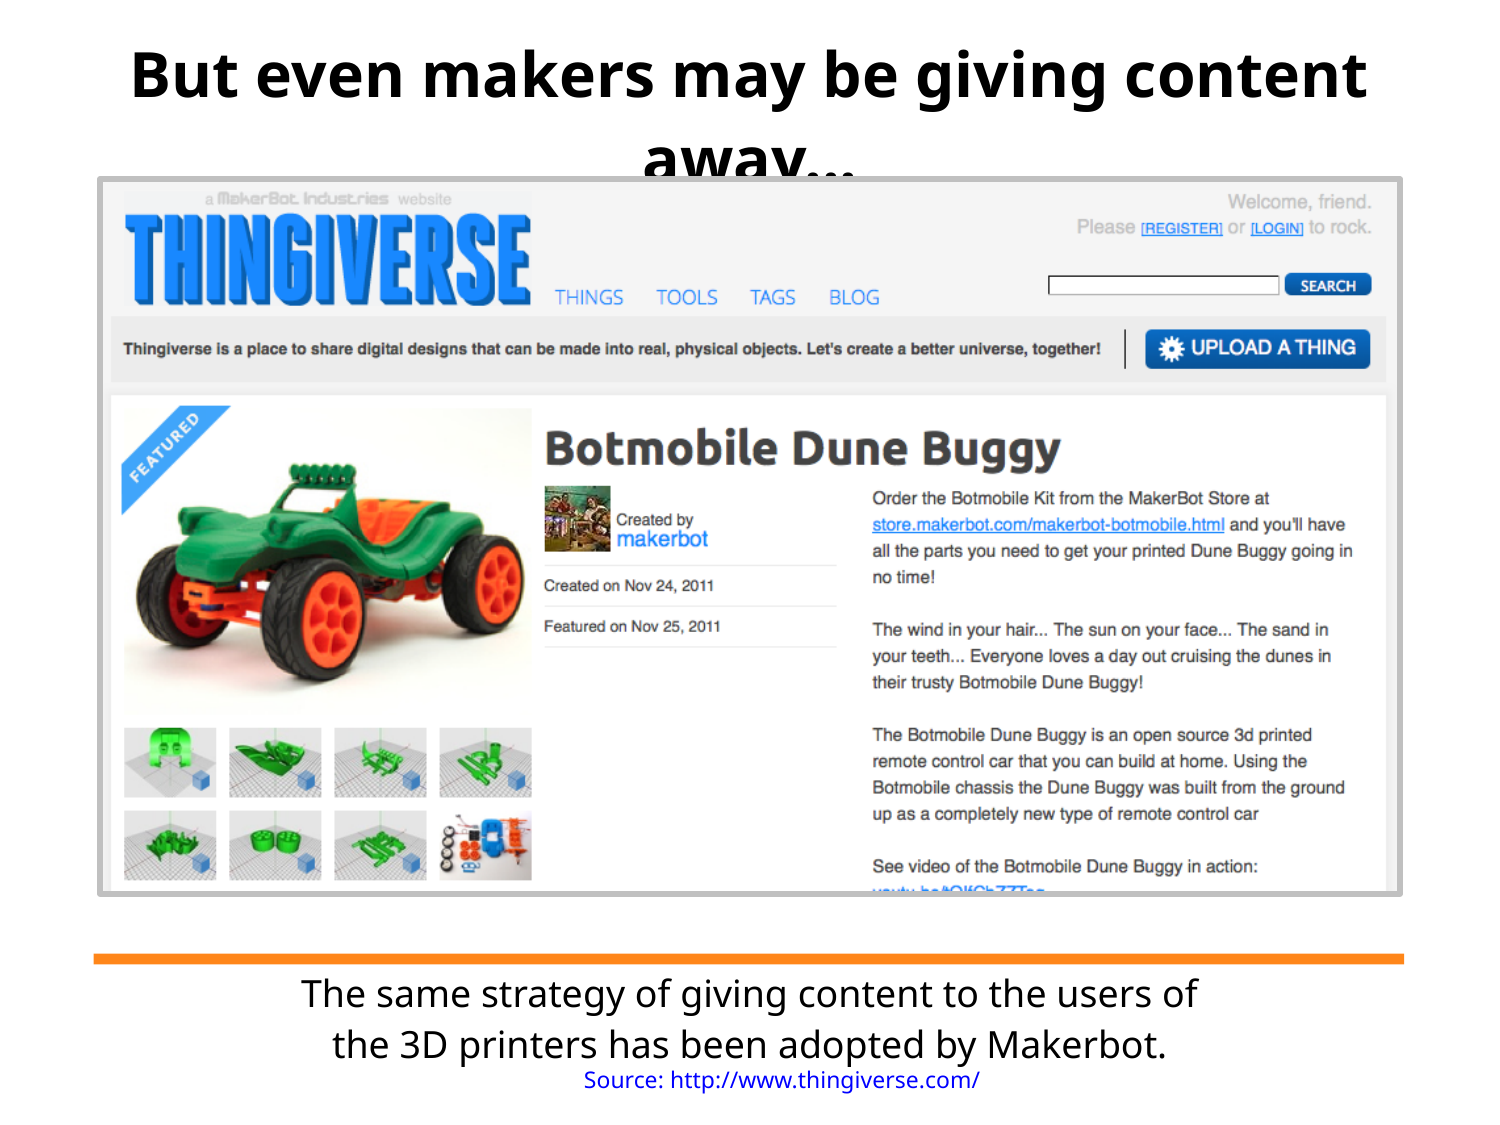

# But even makers may be giving content away...
The same strategy of giving content to the users of the 3D printers has been adopted by Makerbot.
Source: http://www.thingiverse.com/